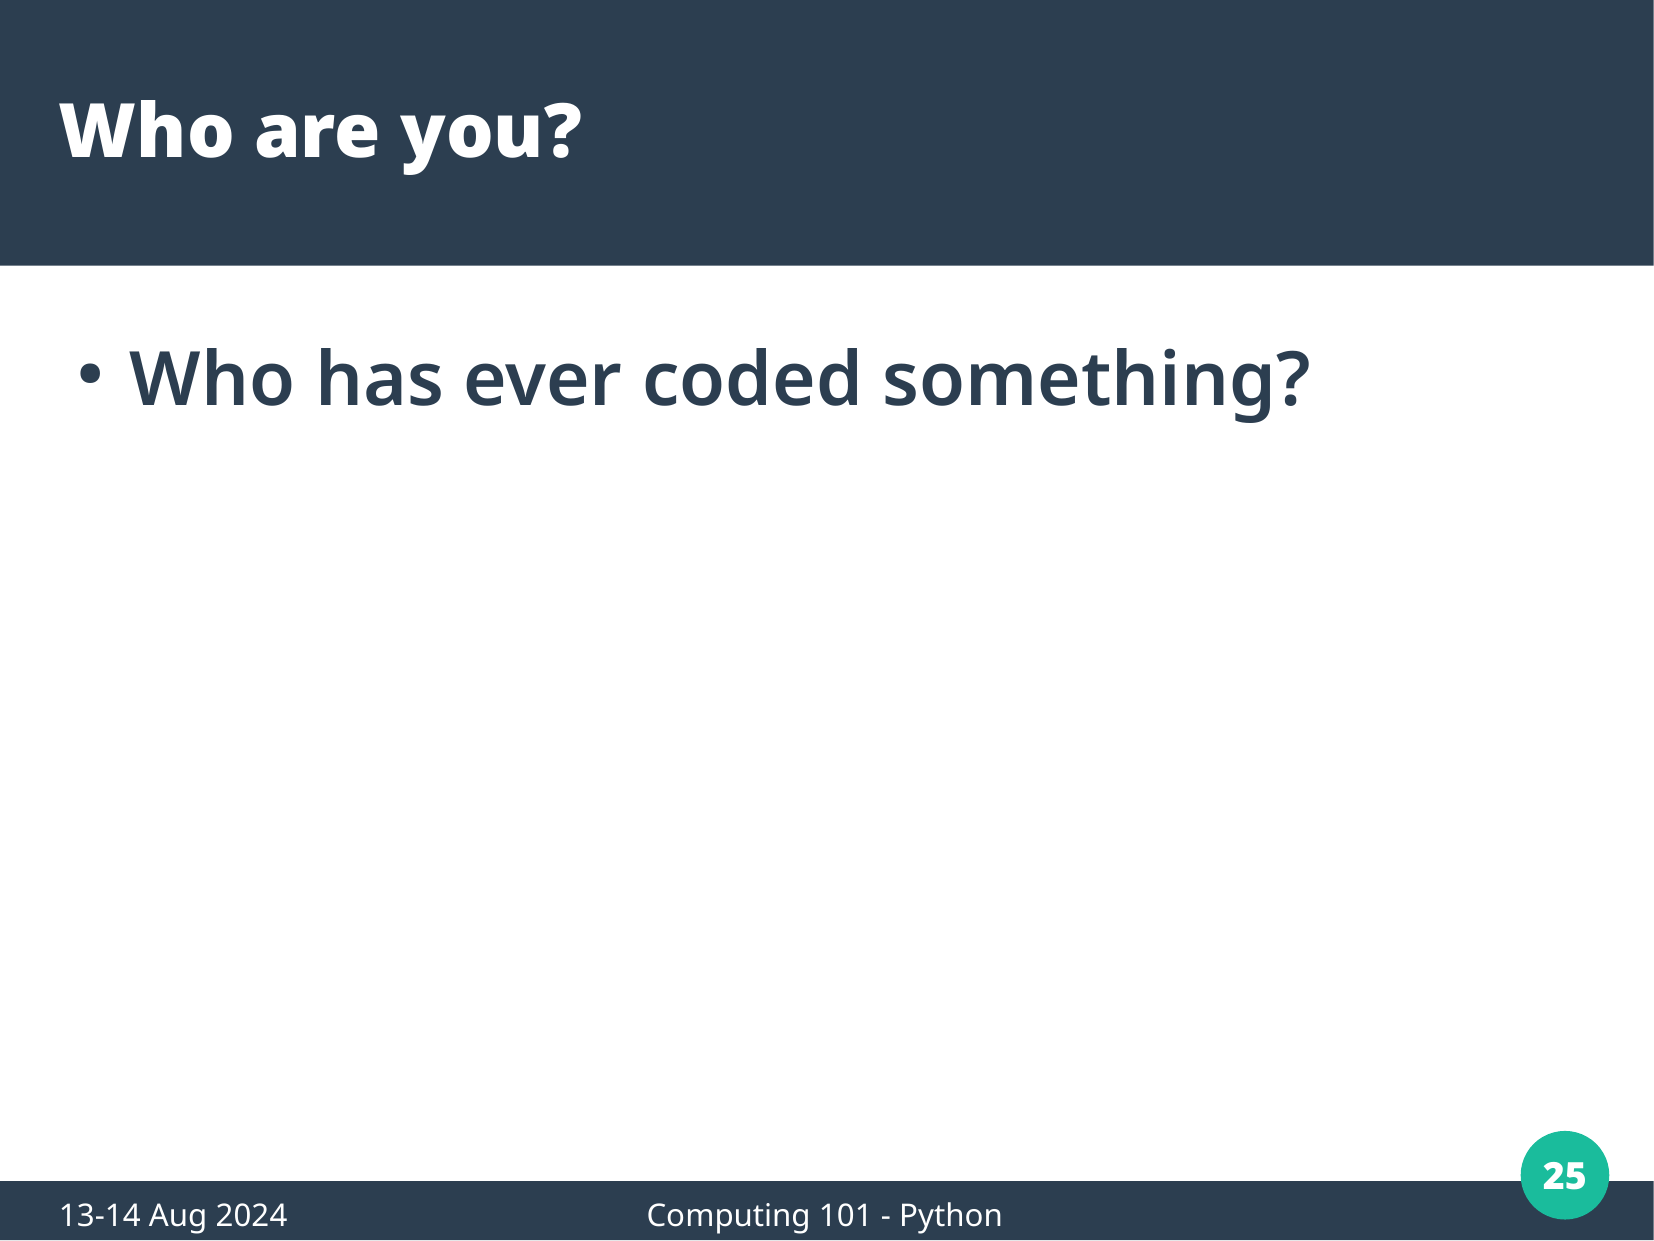

# Who are you?
Who has ever coded something?
25
13-14 Aug 2024